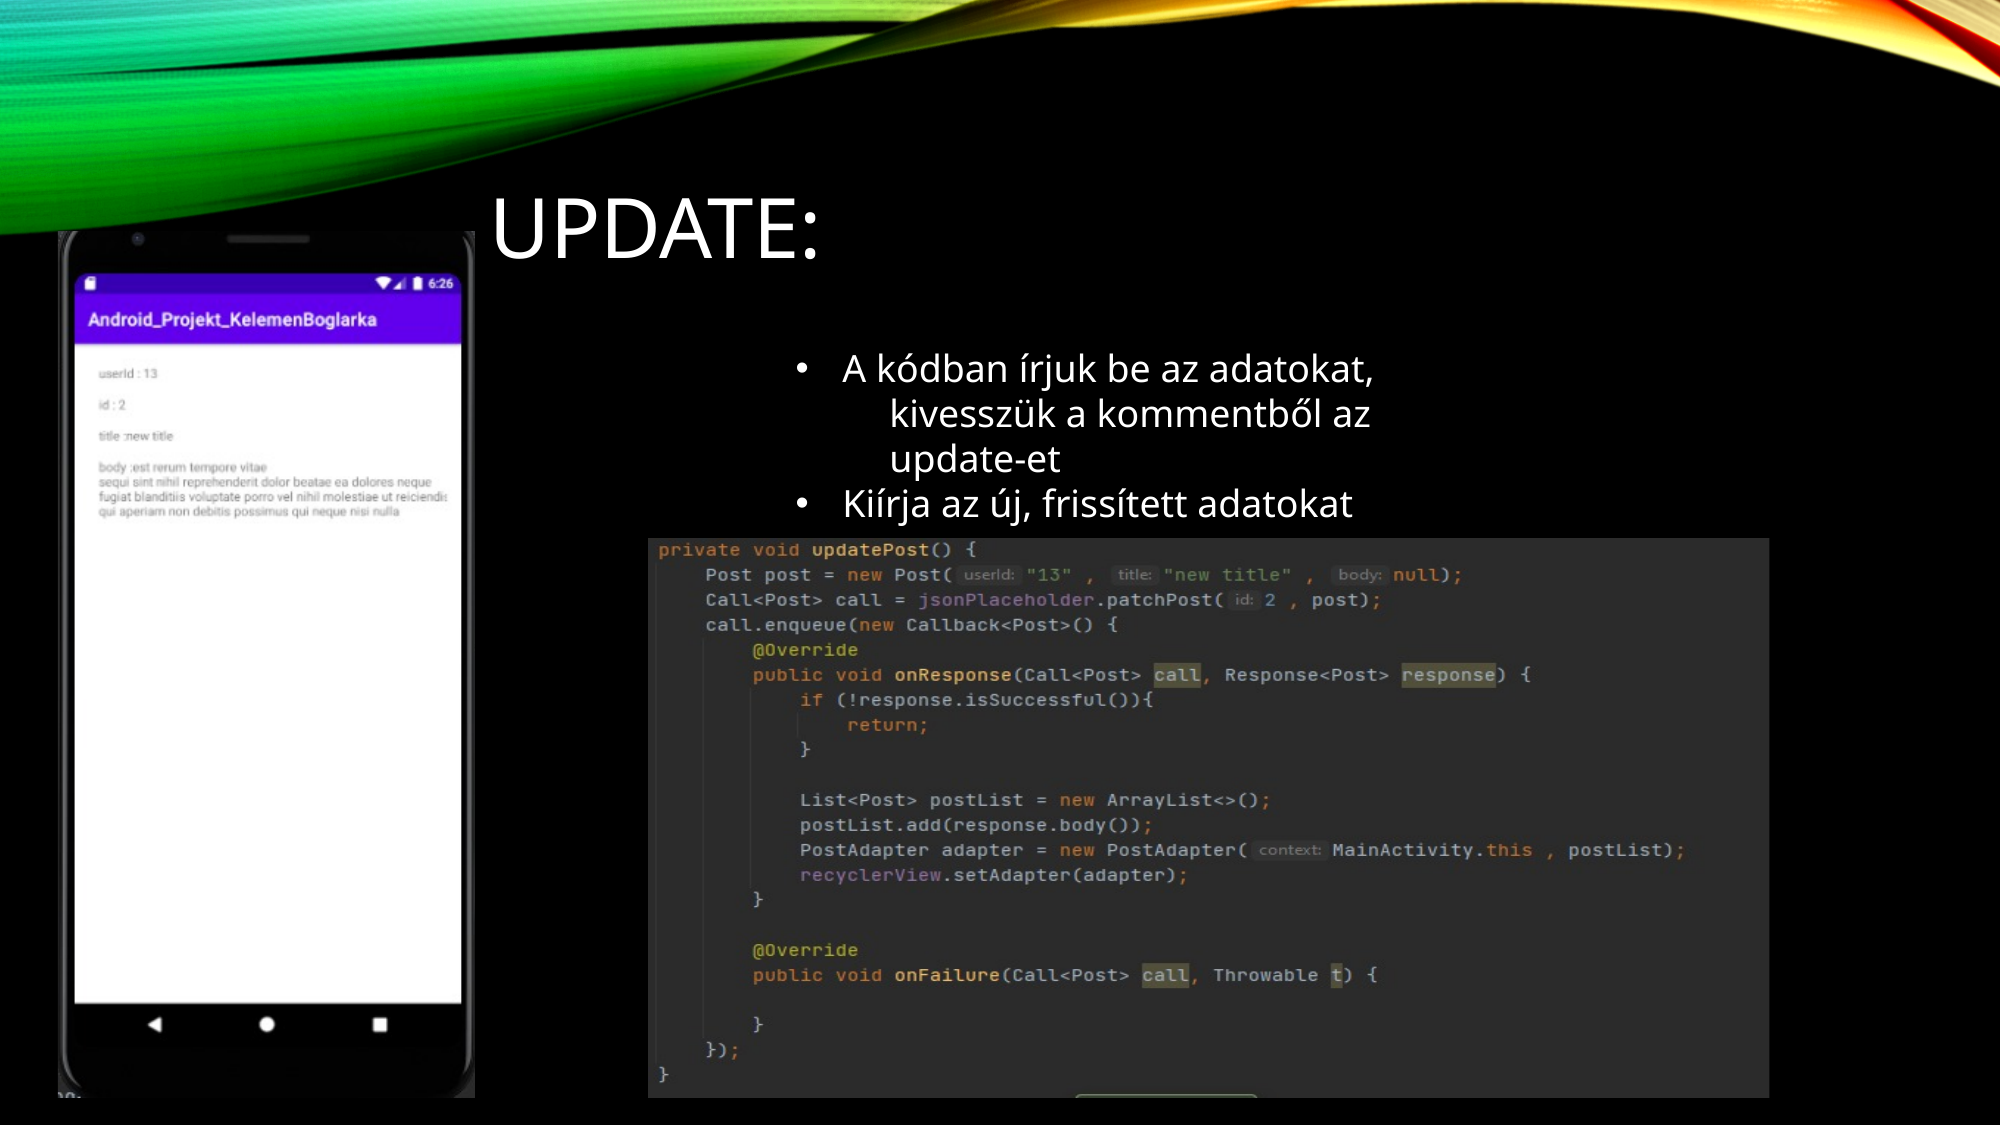

# Update:
A kódban írjuk be az adatokat, kivesszük a kommentből az update-et
Kiírja az új, frissített adatokat